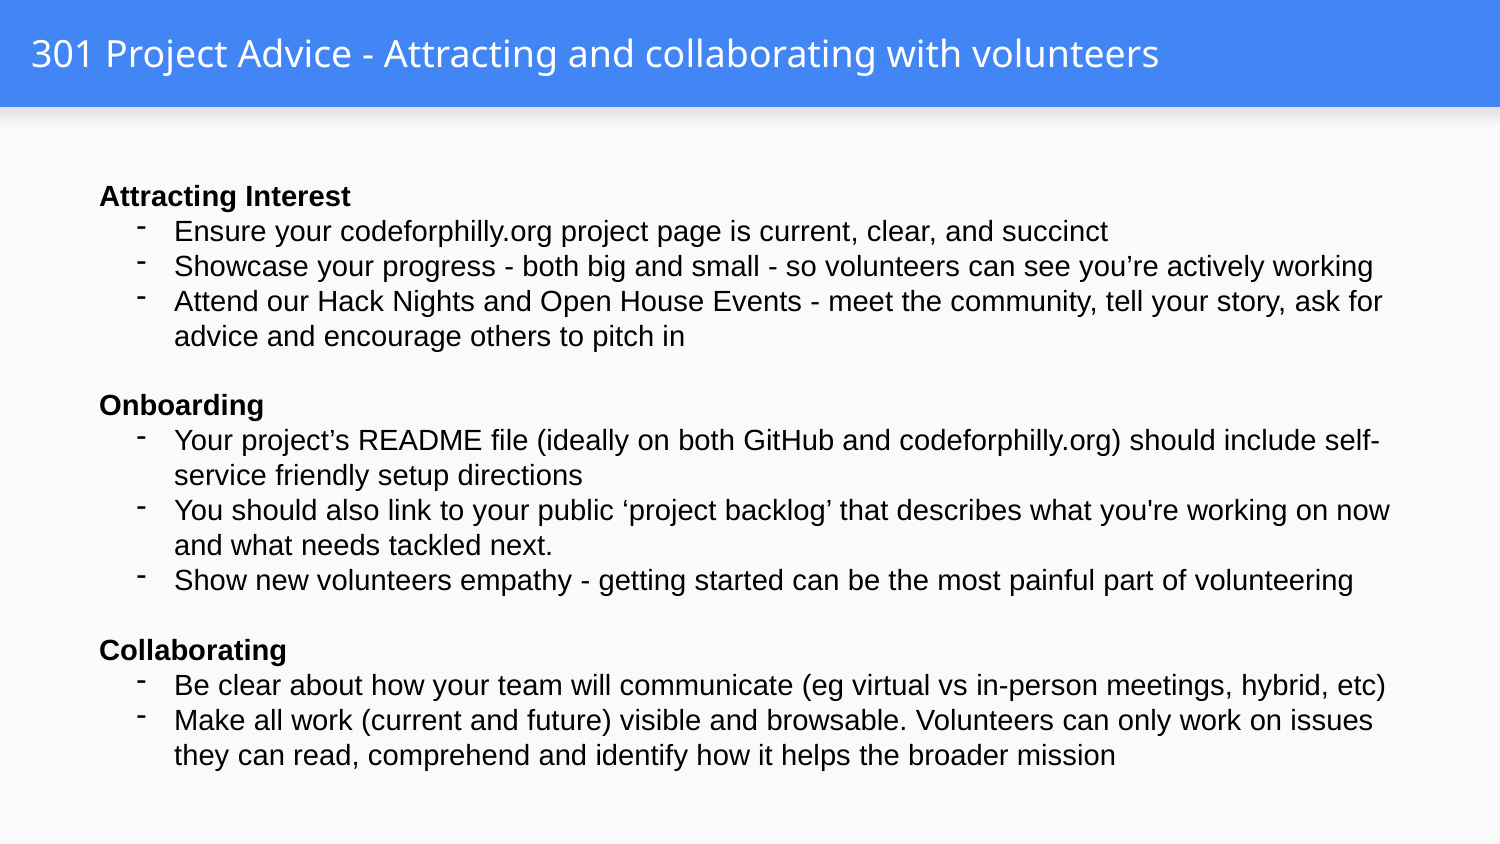

# 301 Project Advice - Attracting and collaborating with volunteers
Attracting Interest
Ensure your codeforphilly.org project page is current, clear, and succinct
Showcase your progress - both big and small - so volunteers can see you’re actively working
Attend our Hack Nights and Open House Events - meet the community, tell your story, ask for advice and encourage others to pitch in
Onboarding
Your project’s README file (ideally on both GitHub and codeforphilly.org) should include self-service friendly setup directions
You should also link to your public ‘project backlog’ that describes what you're working on now and what needs tackled next.
Show new volunteers empathy - getting started can be the most painful part of volunteering
Collaborating
Be clear about how your team will communicate (eg virtual vs in-person meetings, hybrid, etc)
Make all work (current and future) visible and browsable. Volunteers can only work on issues they can read, comprehend and identify how it helps the broader mission